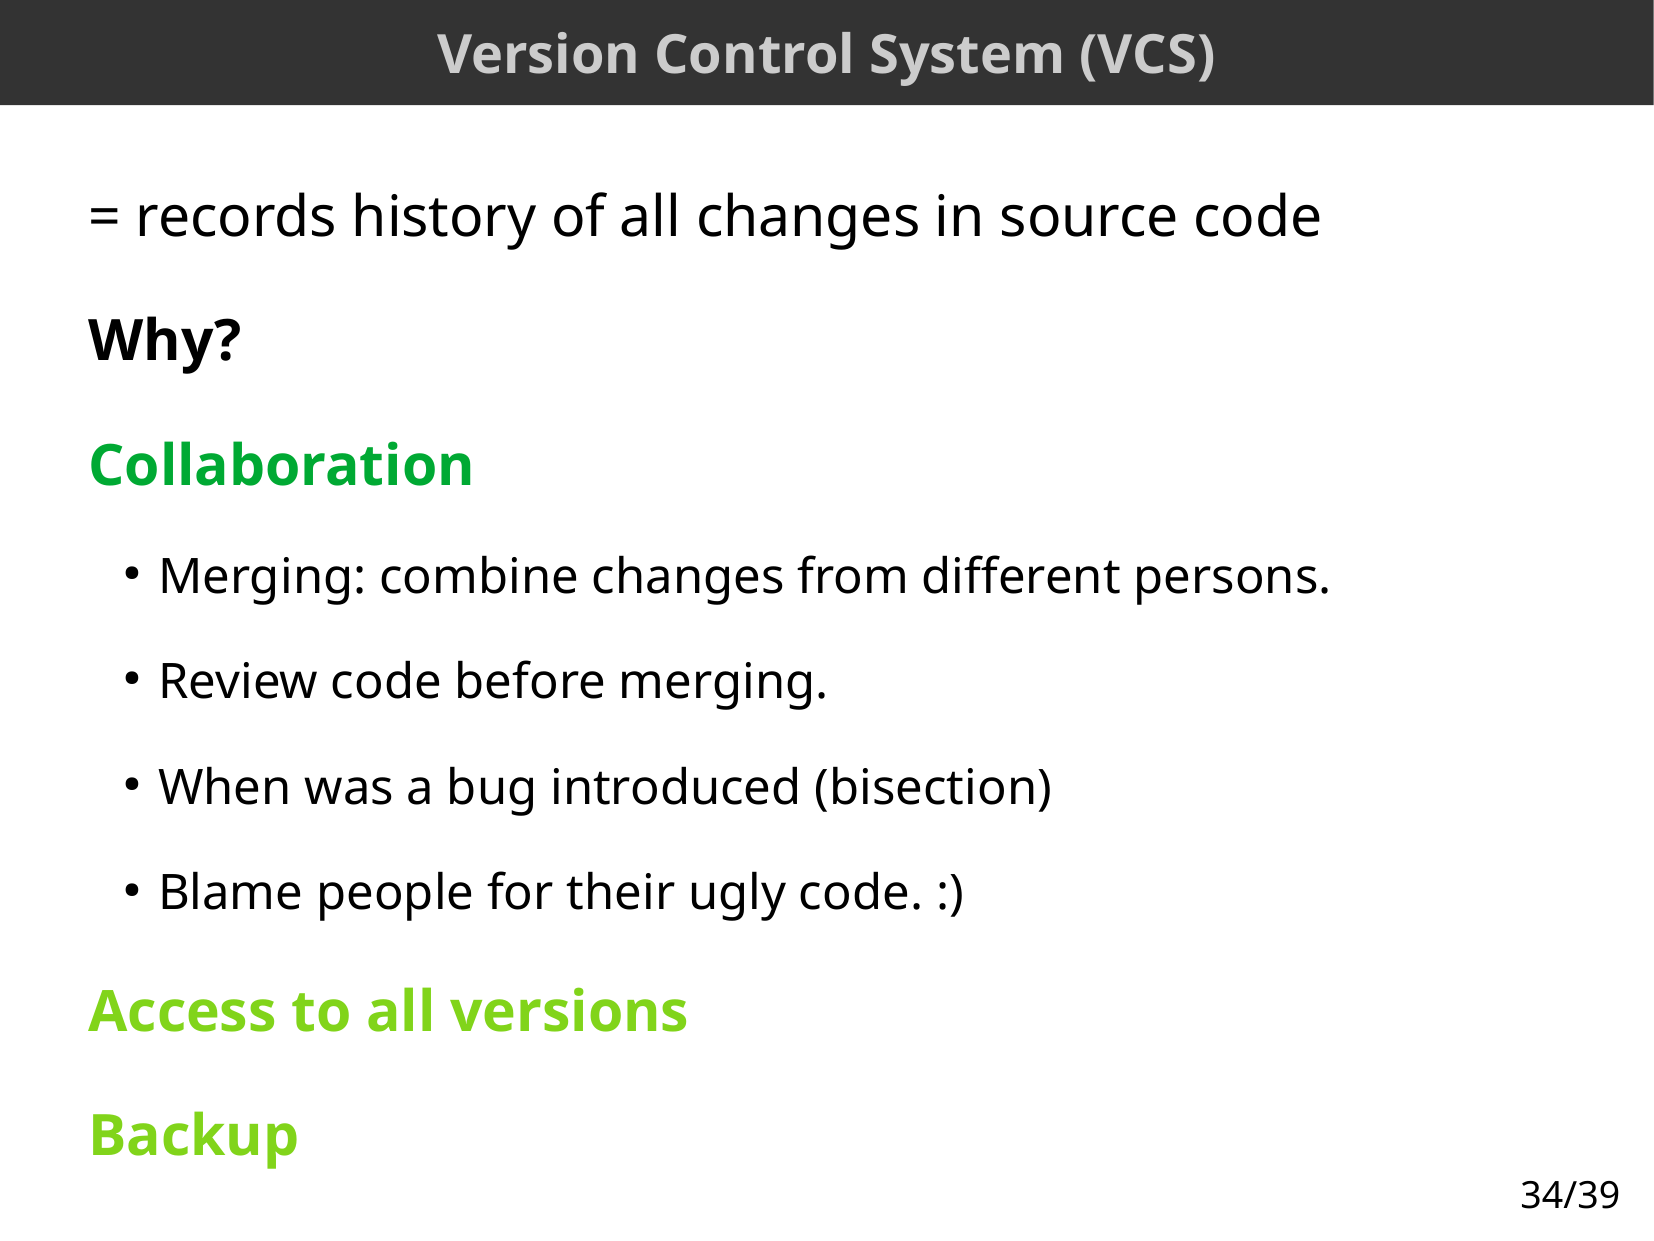

# Version Control System (VCS)
= records history of all changes in source code
Why?
Collaboration
Merging: combine changes from different persons.
Review code before merging.
When was a bug introduced (bisection)
Blame people for their ugly code. :)
Access to all versions
Backup